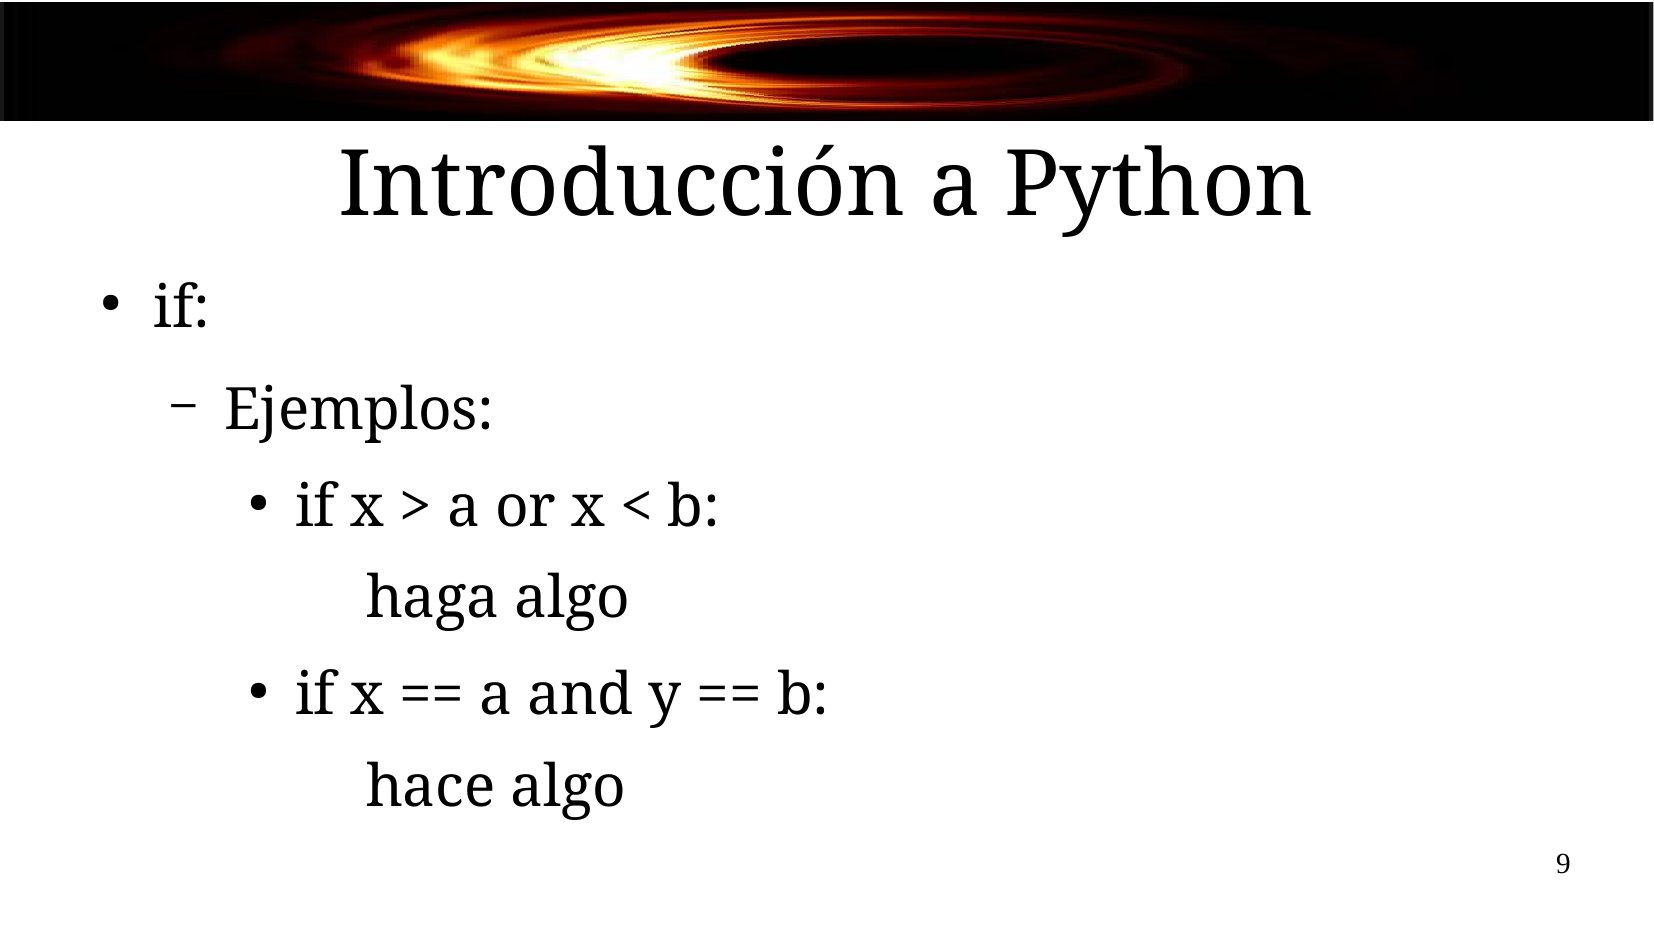

Introducción a Python
# if:
Ejemplos:
if x > a or x < b:
haga algo
if x == a and y == b:
hace algo
9